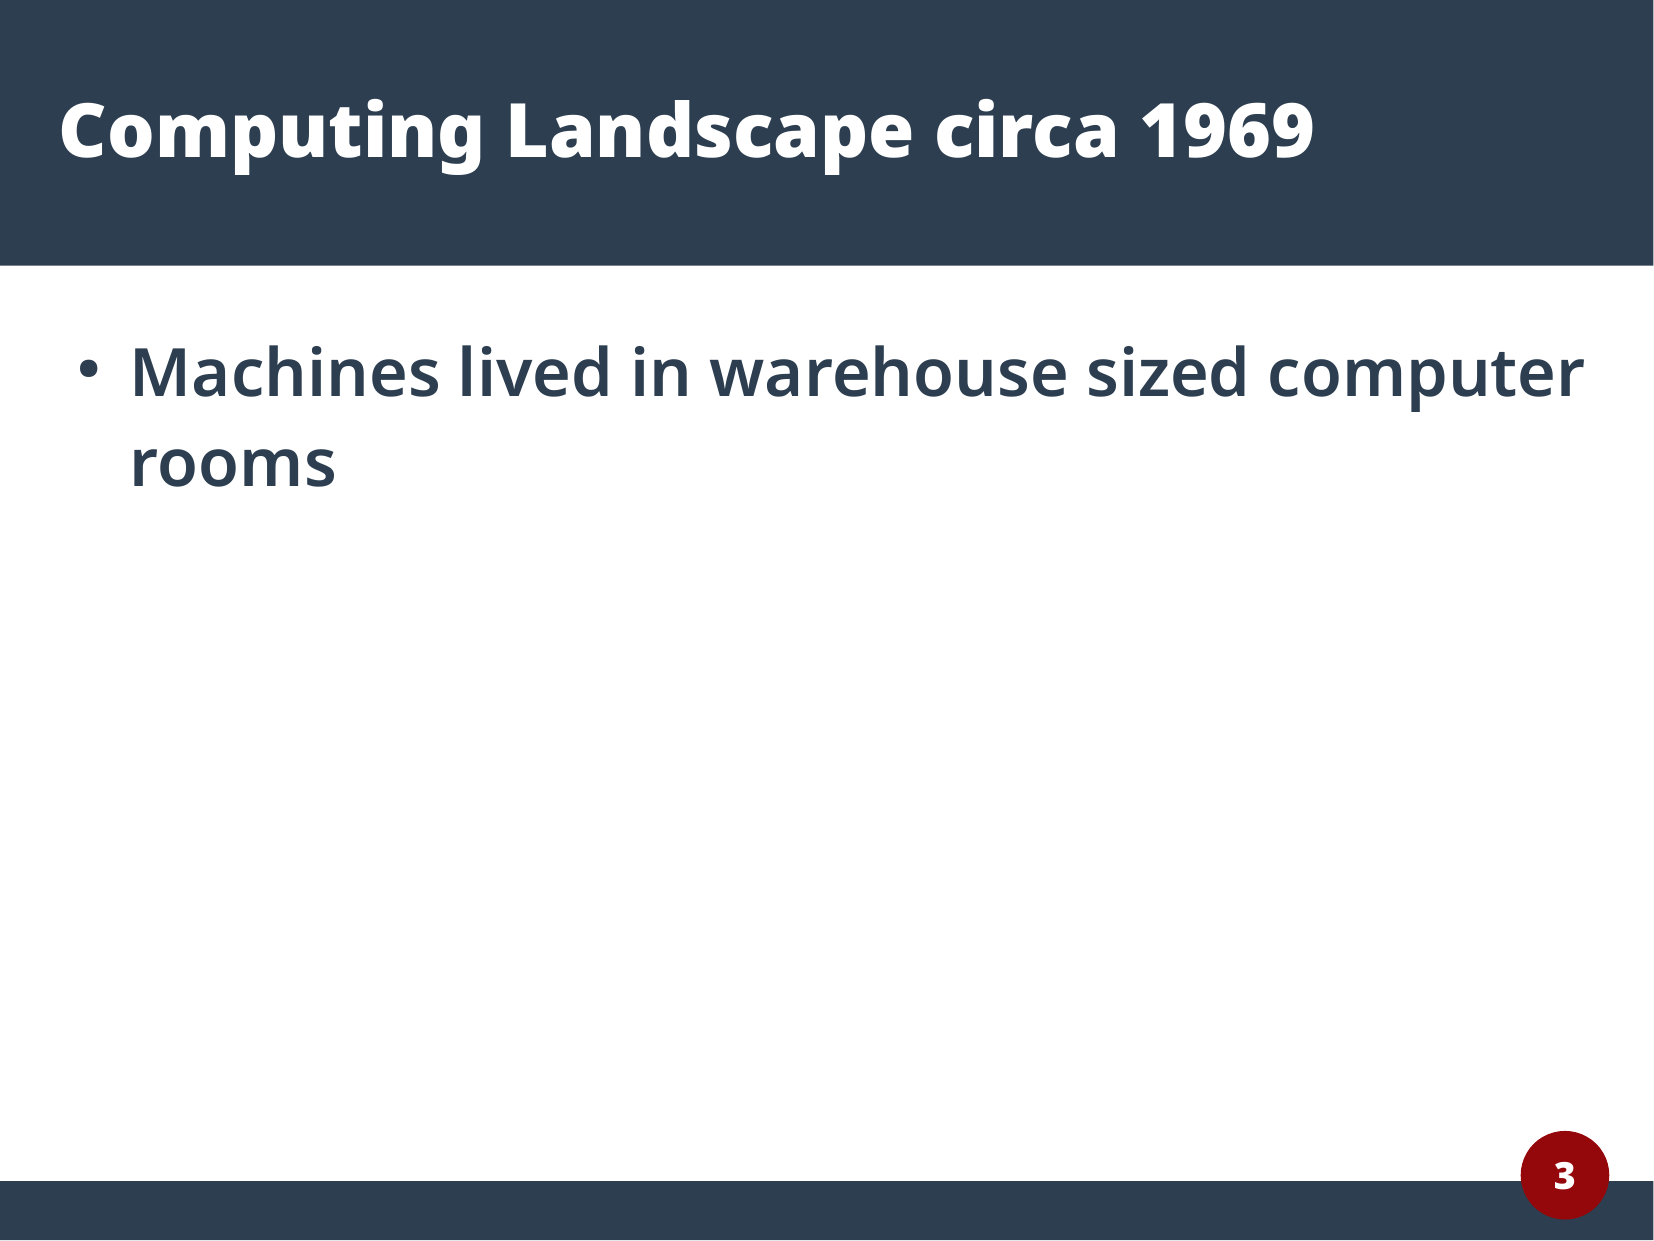

# Computing Landscape circa 1969
Machines lived in warehouse sized computer rooms
3